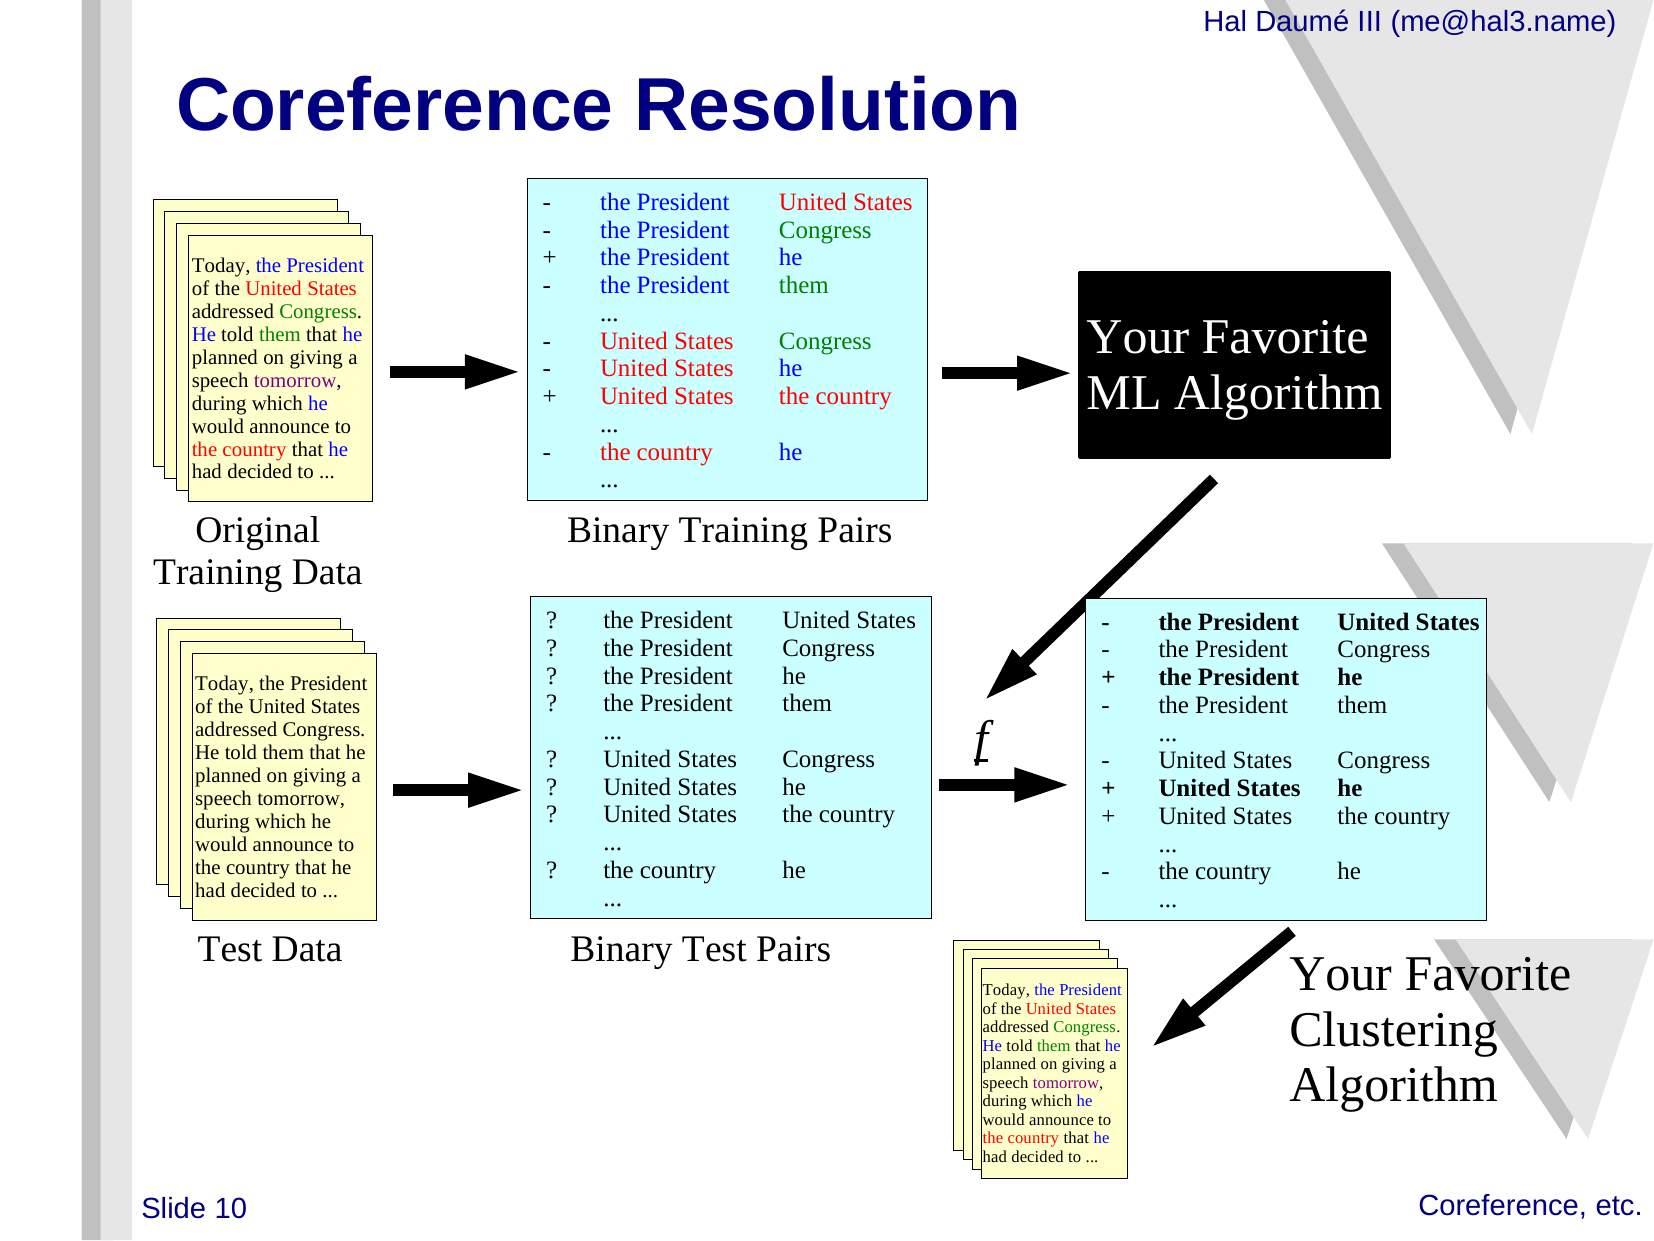

# Coreference Resolution
-	the President	United States
-	the President	Congress
+	the President	he
-	the President	them
	...
-	United States	Congress
-	United States	he
+	United States	the country
	...
-	the country	he
	...
Binary Training Pairs
Today, the President
of the United States
addressed Congress.
He told them that he
planned on giving a
speech tomorrow,
during which he
would announce to
the country that he
had decided to ...
Your Favorite
ML Algorithm
f
Original
Training Data
?	the President	United States
?	the President	Congress
?	the President	he
?	the President	them
	...
?	United States	Congress
?	United States	he
?	United States	the country
	...
?	the country	he
	...
Binary Test Pairs
-	the President	United States
-	the President	Congress
+	the President	he
-	the President	them
	...
-	United States	Congress
+	United States	he
+	United States	the country
	...
-	the country	he
	...
Today, the President
of the United States
addressed Congress.
He told them that he
planned on giving a
speech tomorrow,
during which he
would announce to
the country that he
had decided to ...
Test Data
Today, the President
of the United States
addressed Congress.
He told them that he
planned on giving a
speech tomorrow,
during which he
would announce to
the country that he
had decided to ...
Your Favorite
Clustering
Algorithm